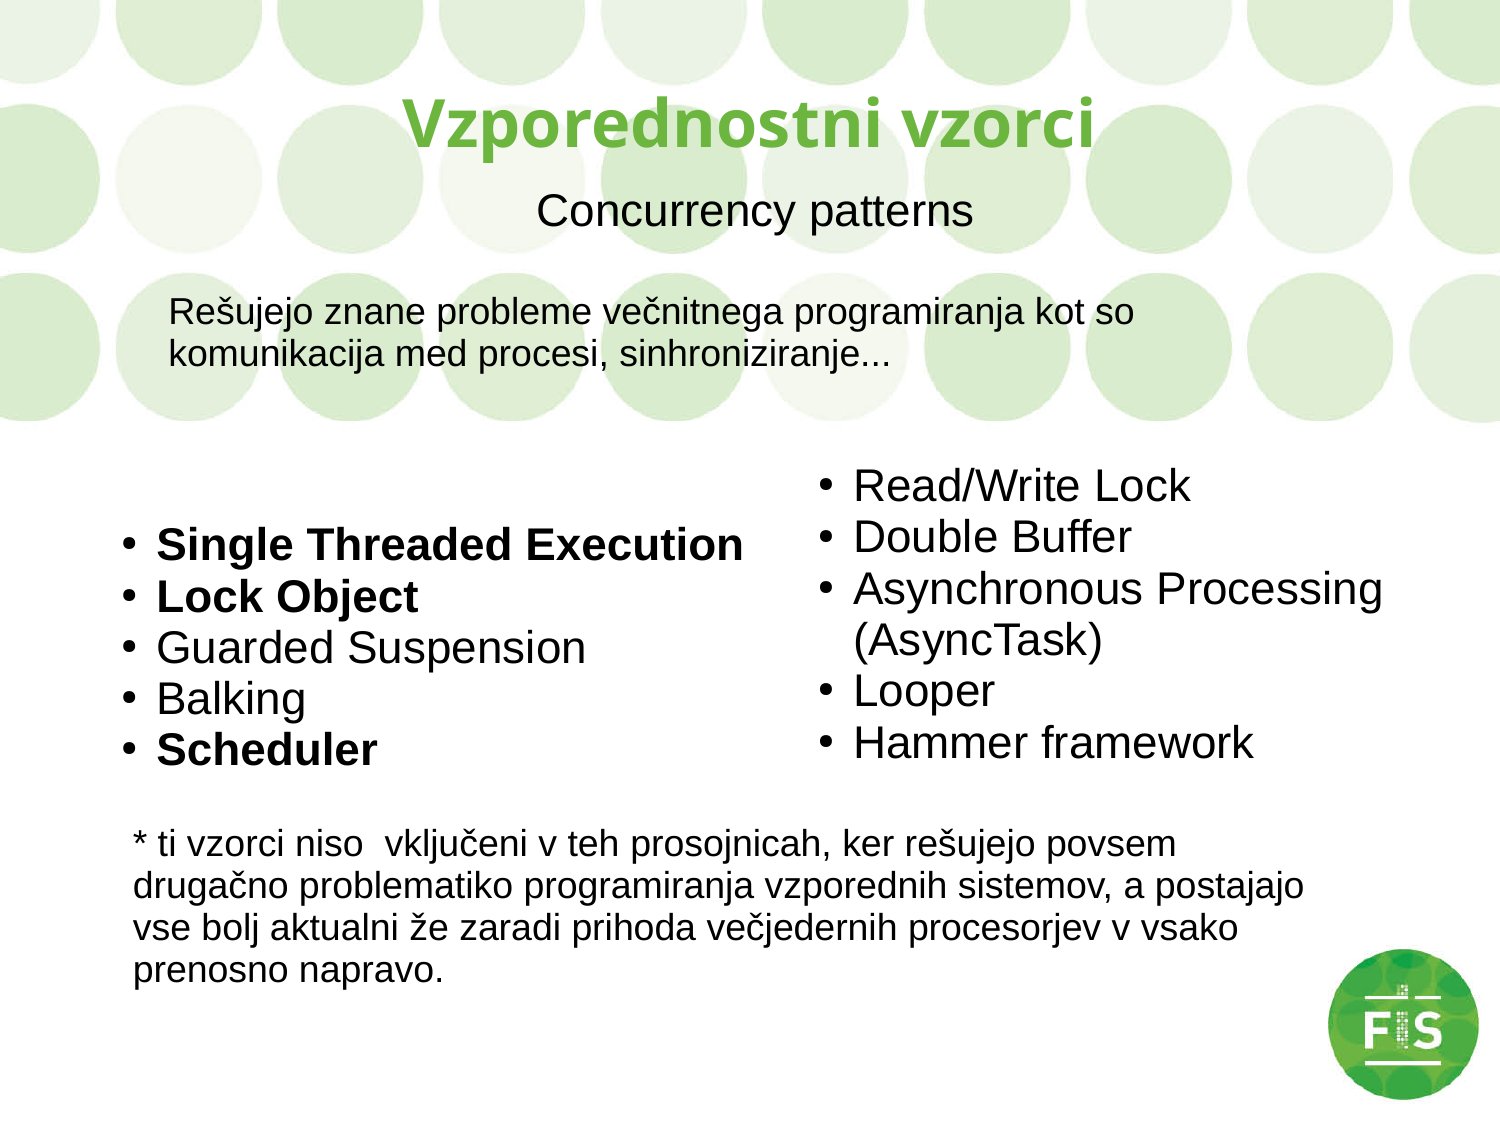

# Vzporednostni vzorci
Concurrency patterns
Rešujejo znane probleme večnitnega programiranja kot so komunikacija med procesi, sinhroniziranje...
Read/Write Lock
Double Buffer
Asynchronous Processing (AsyncTask)
Looper
Hammer framework
Single Threaded Execution
Lock Object
Guarded Suspension
Balking
Scheduler
* ti vzorci niso vključeni v teh prosojnicah, ker rešujejo povsem drugačno problematiko programiranja vzporednih sistemov, a postajajo vse bolj aktualni že zaradi prihoda večjedernih procesorjev v vsako prenosno napravo.